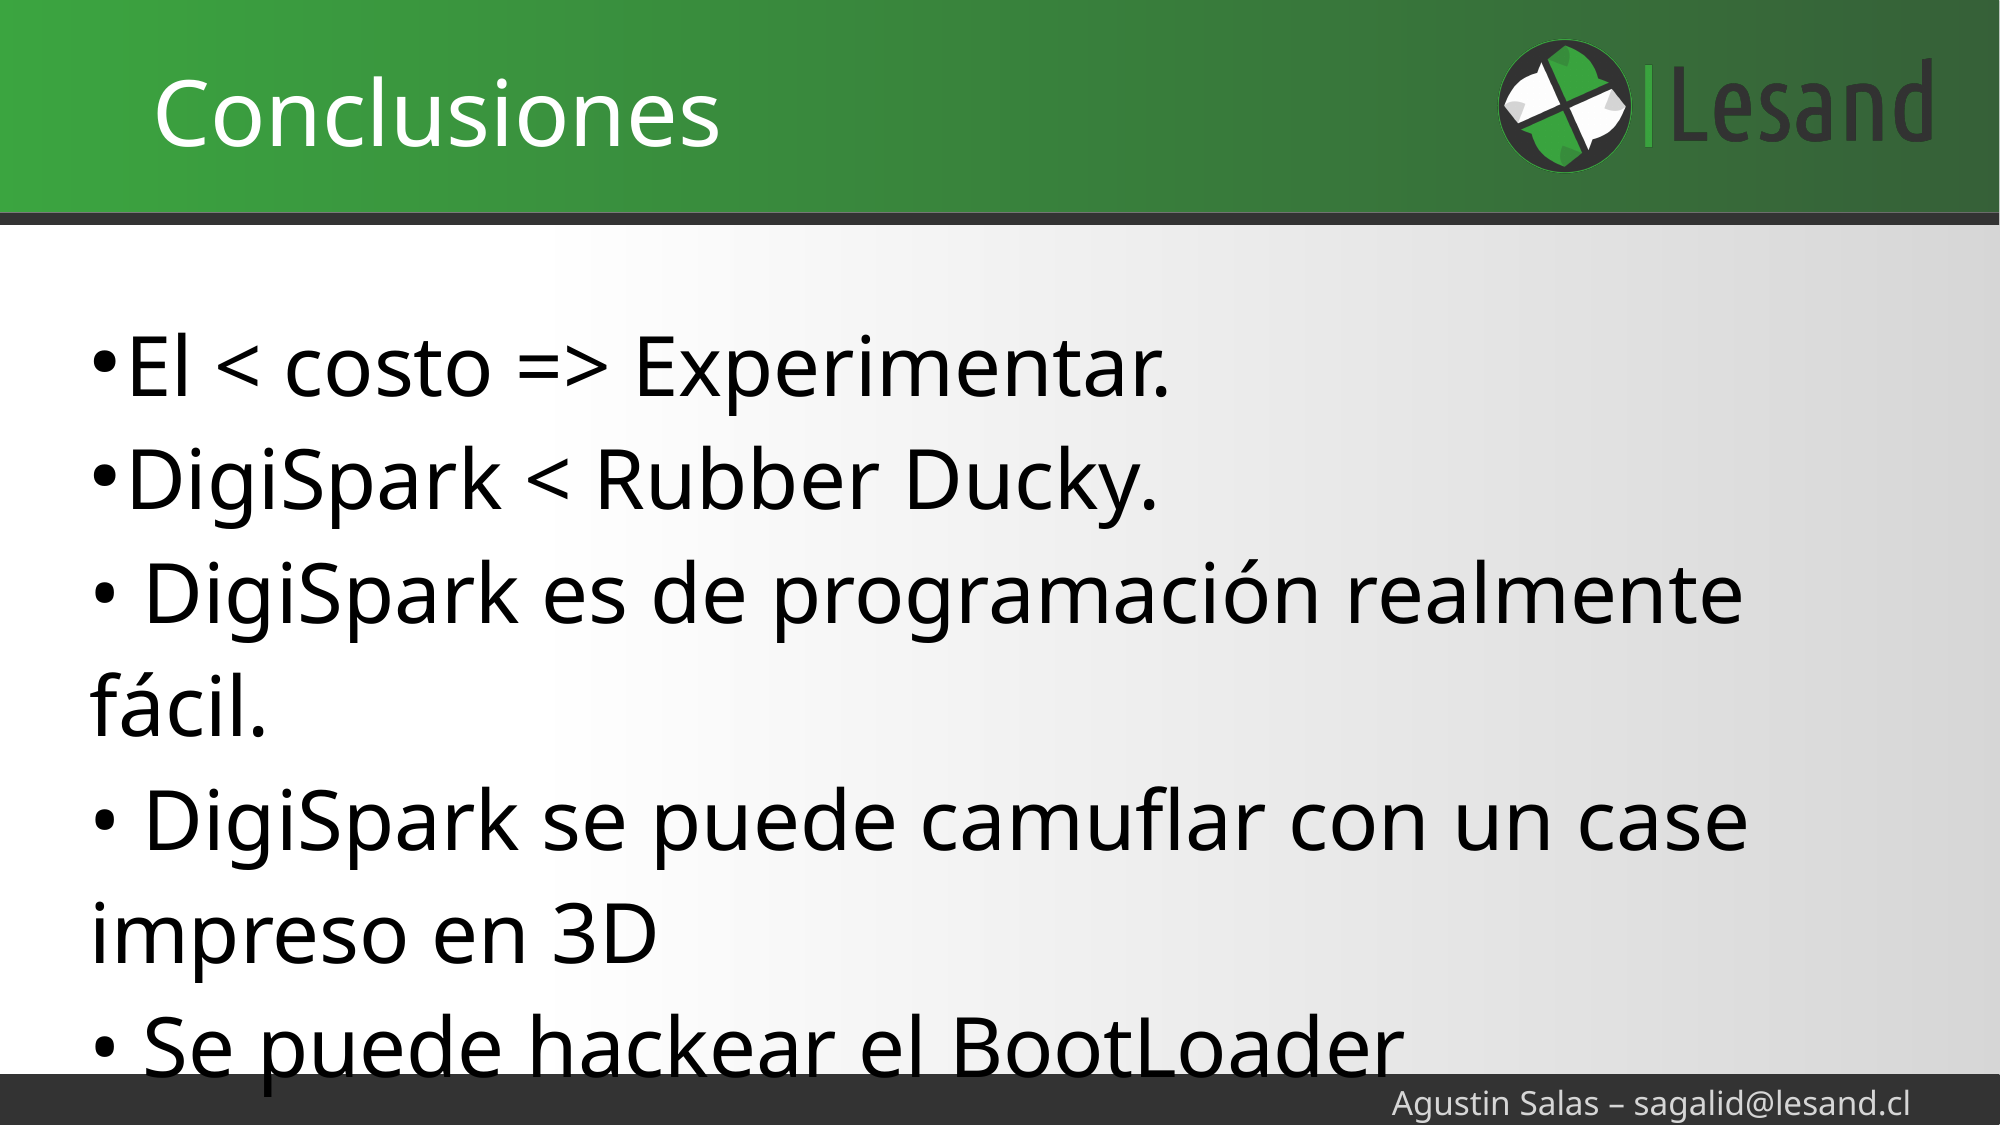

Conclusiones
El < costo => Experimentar.
DigiSpark < Rubber Ducky.
• DigiSpark es de programación realmente fácil.
• DigiSpark se puede camuflar con un case impreso en 3D
• Se puede hackear el BootLoader
• DigiSpark es tremendamente barato